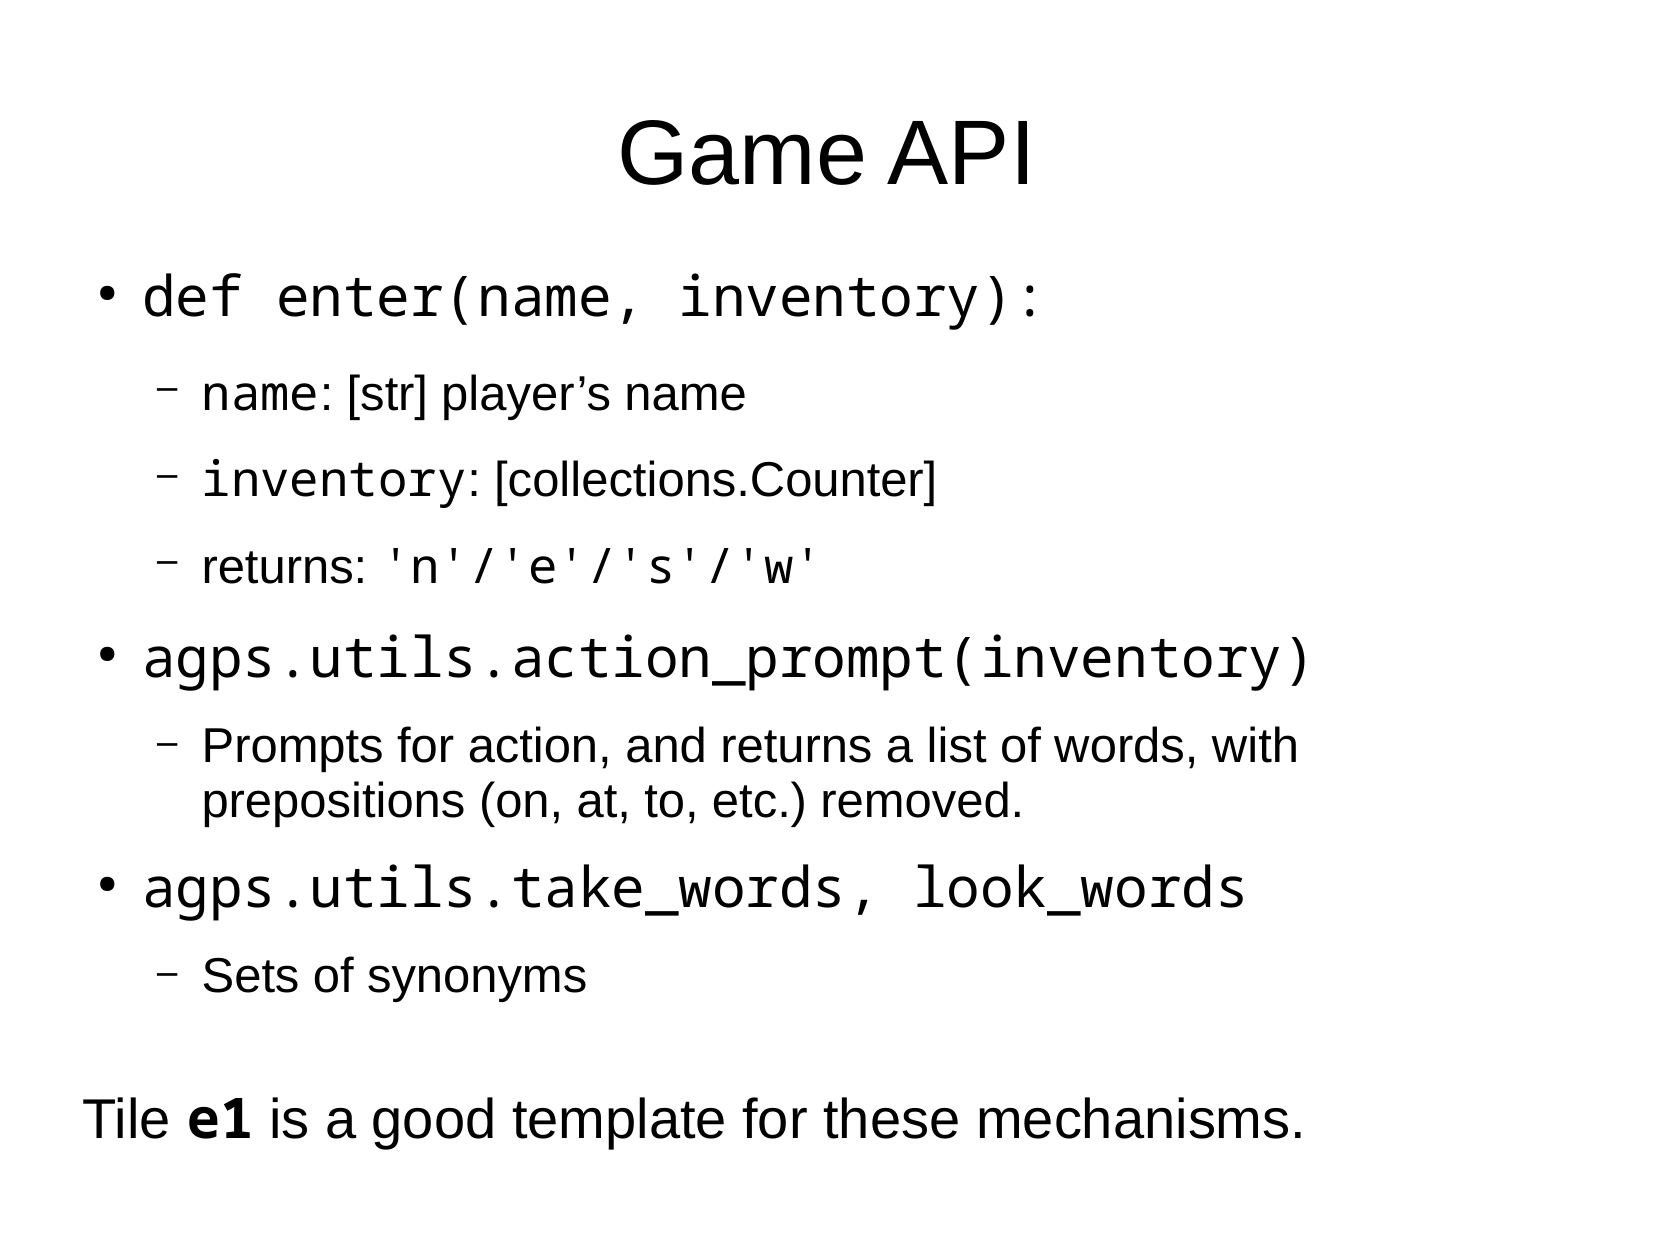

# Game API
def enter(name, inventory):
name: [str] player’s name
inventory: [collections.Counter]
returns: 'n'/'e'/'s'/'w'
agps.utils.action_prompt(inventory)
Prompts for action, and returns a list of words, with prepositions (on, at, to, etc.) removed.
agps.utils.take_words, look_words
Sets of synonyms
Tile e1 is a good template for these mechanisms.